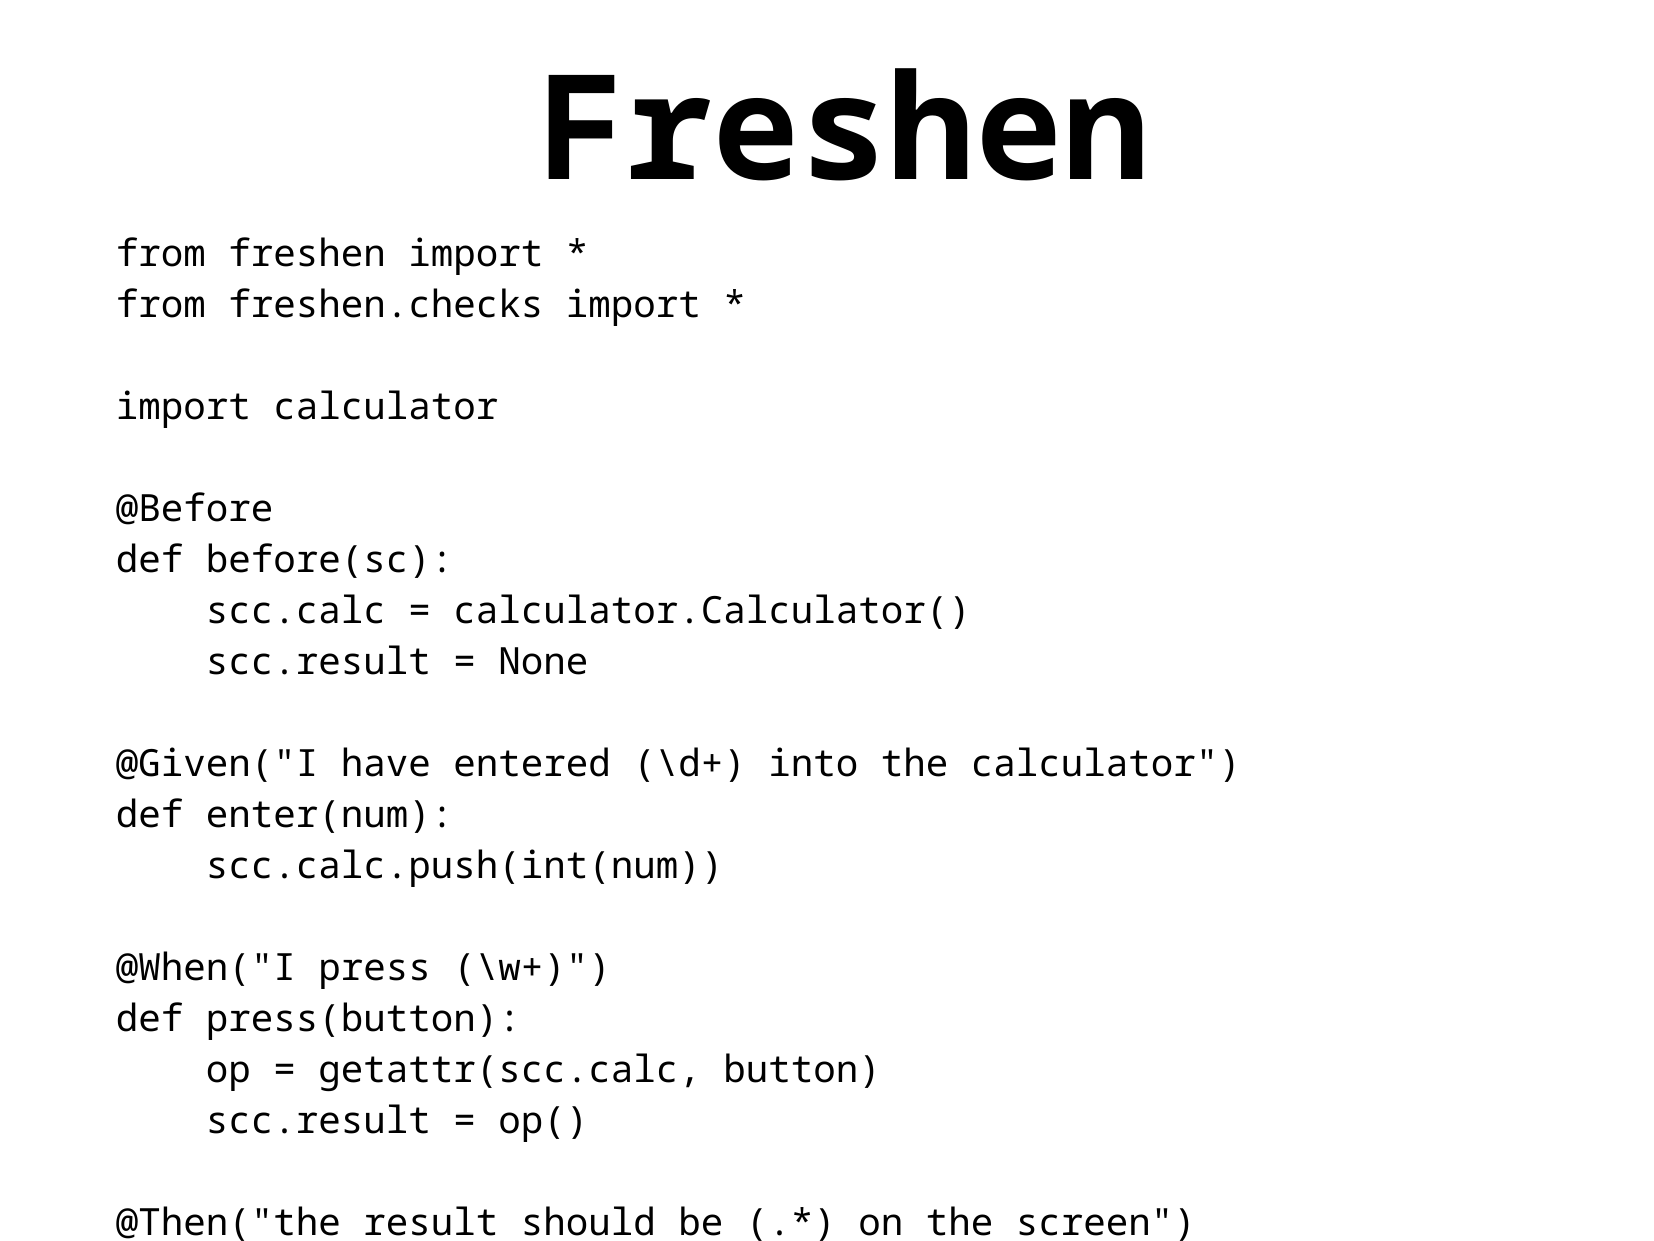

Freshen
from freshen import *
from freshen.checks import *
import calculator
@Before
def before(sc):
 scc.calc = calculator.Calculator()
 scc.result = None
@Given("I have entered (\d+) into the calculator")
def enter(num):
 scc.calc.push(int(num))
@When("I press (\w+)")
def press(button):
 op = getattr(scc.calc, button)
 scc.result = op()
@Then("the result should be (.*) on the screen")
def check_result(value):
 assert_equal(str(scc.result), value)